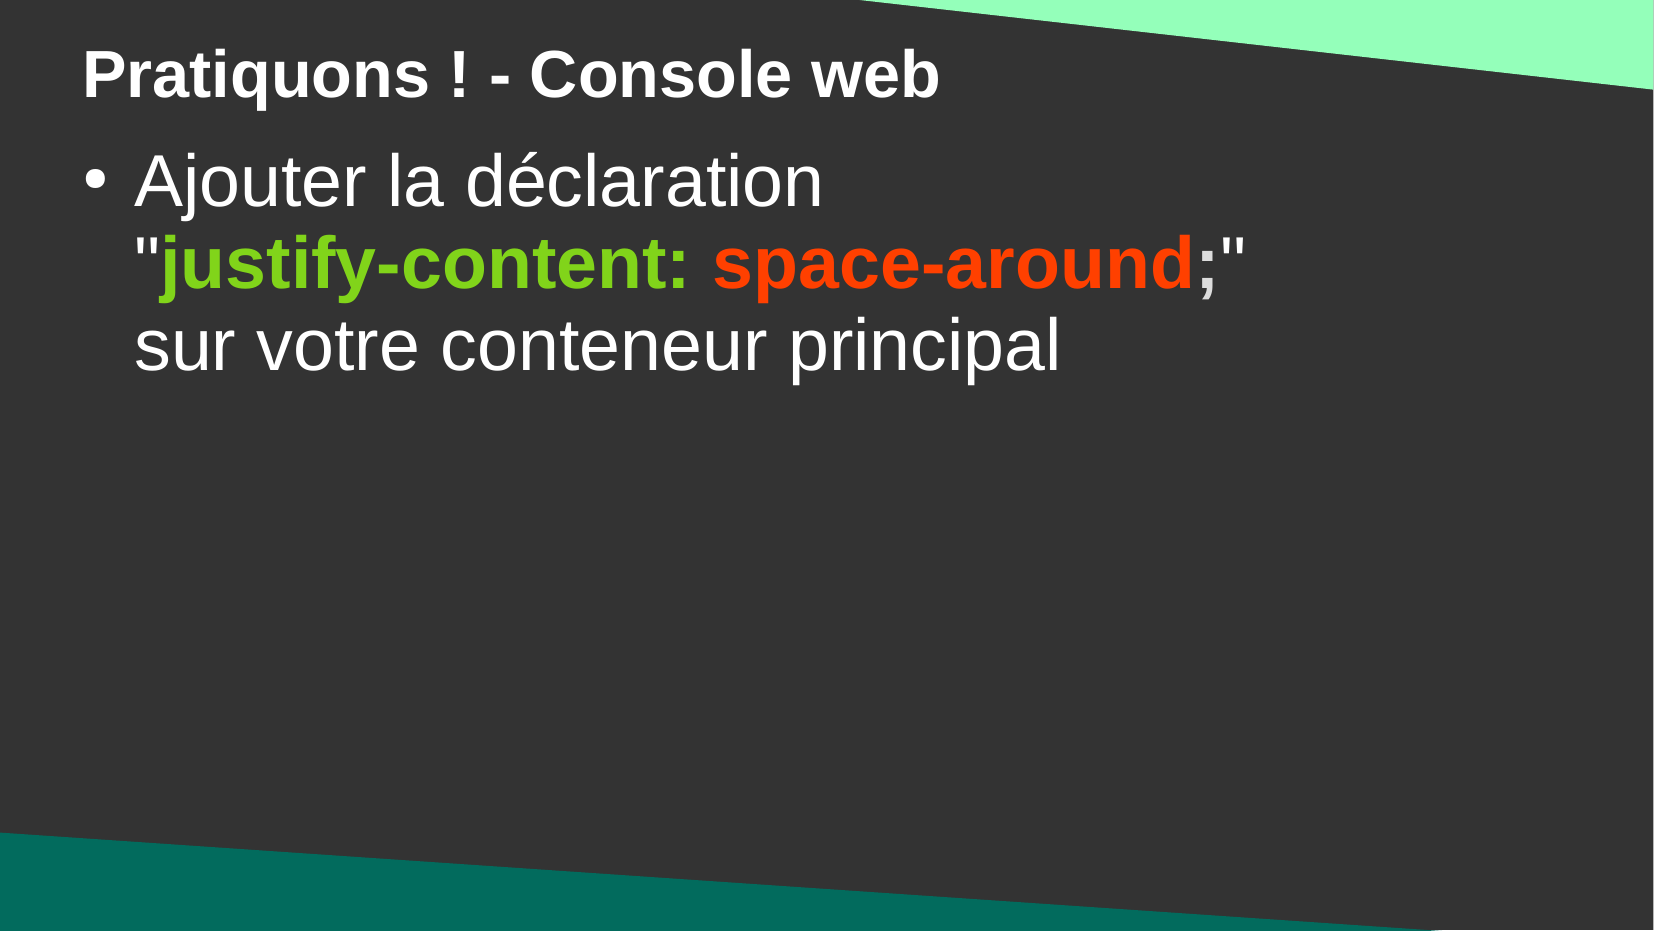

# Pratiquons ! - Console web
Ajouter la déclaration
"justify-content: space-around;"
sur votre conteneur principal